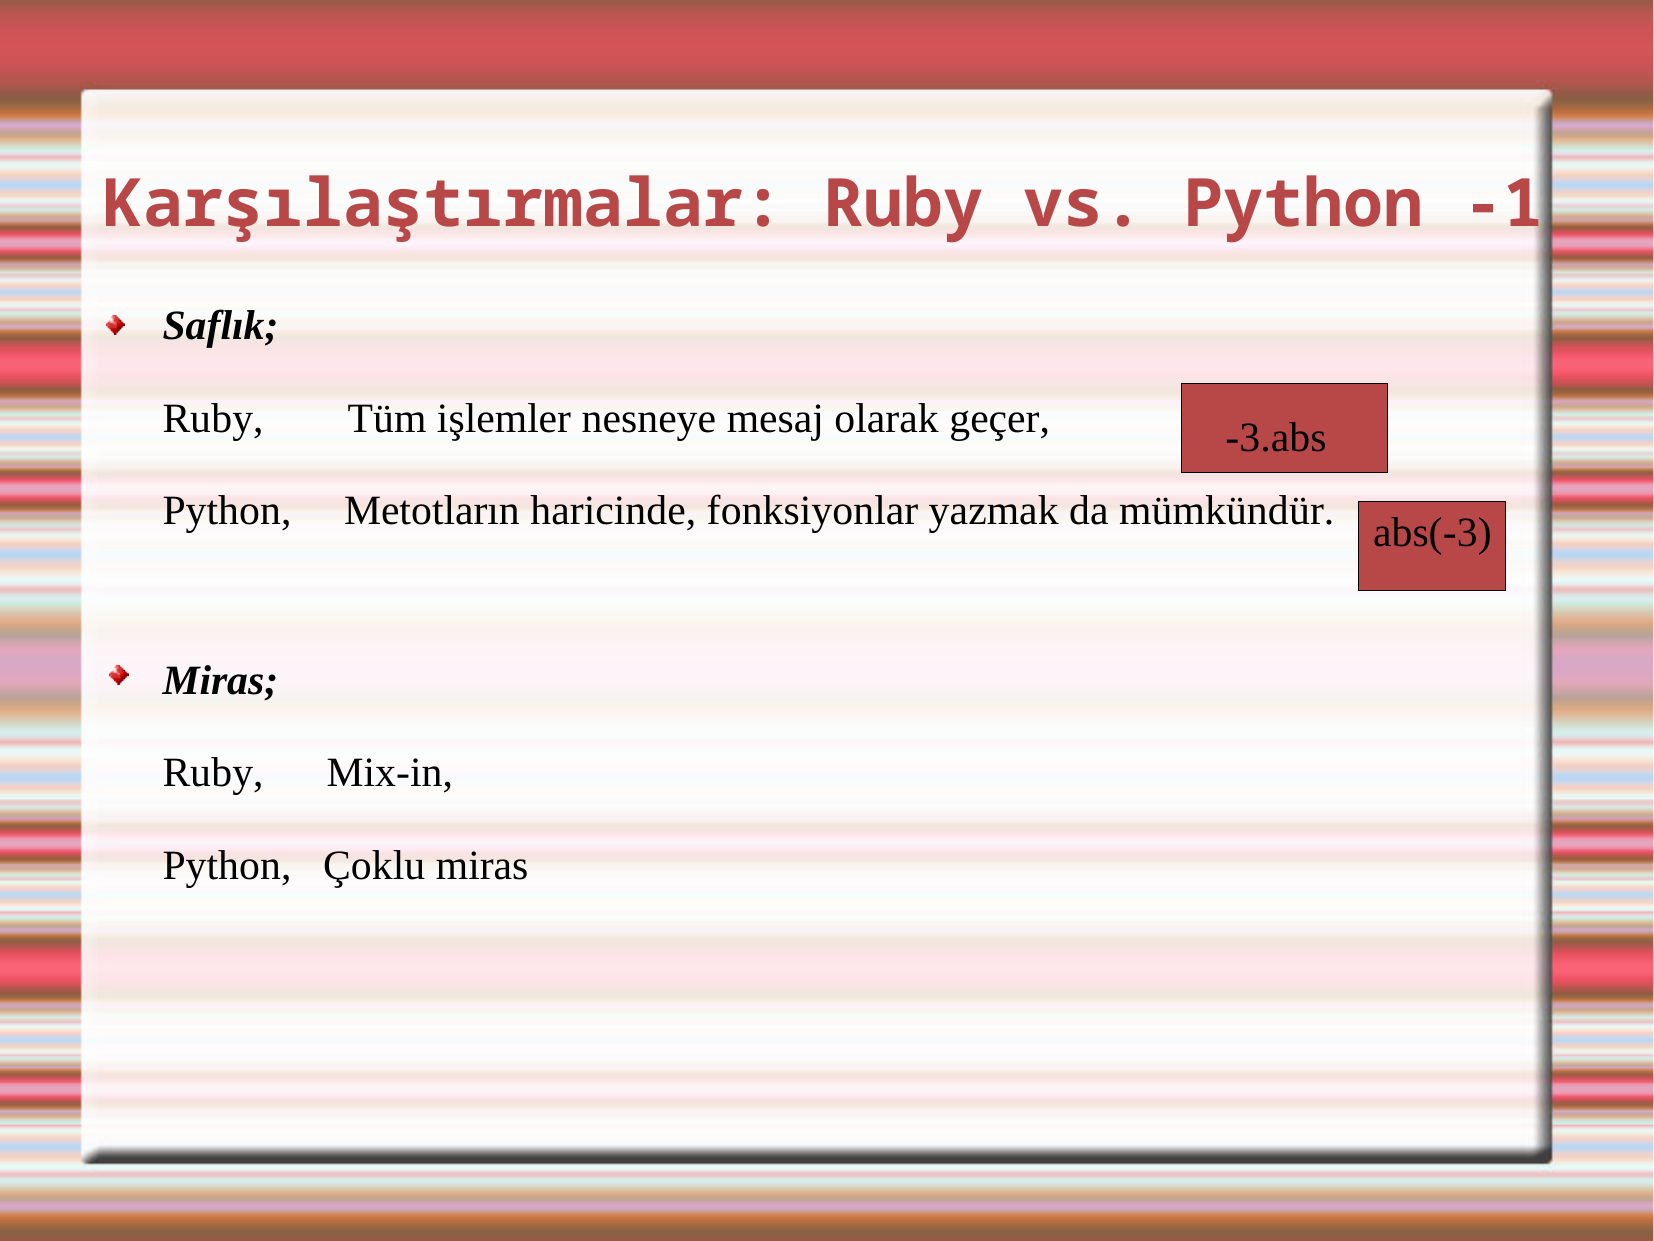

Karşılaştırmalar: Ruby vs. Python -1
Saflık;
Ruby, Tüm işlemler nesneye mesaj olarak geçer,
Python, Metotların haricinde, fonksiyonlar yazmak da mümkündür.
-3.abs
abs(-3)
Miras;
Ruby, Mix-in,
Python, Çoklu miras